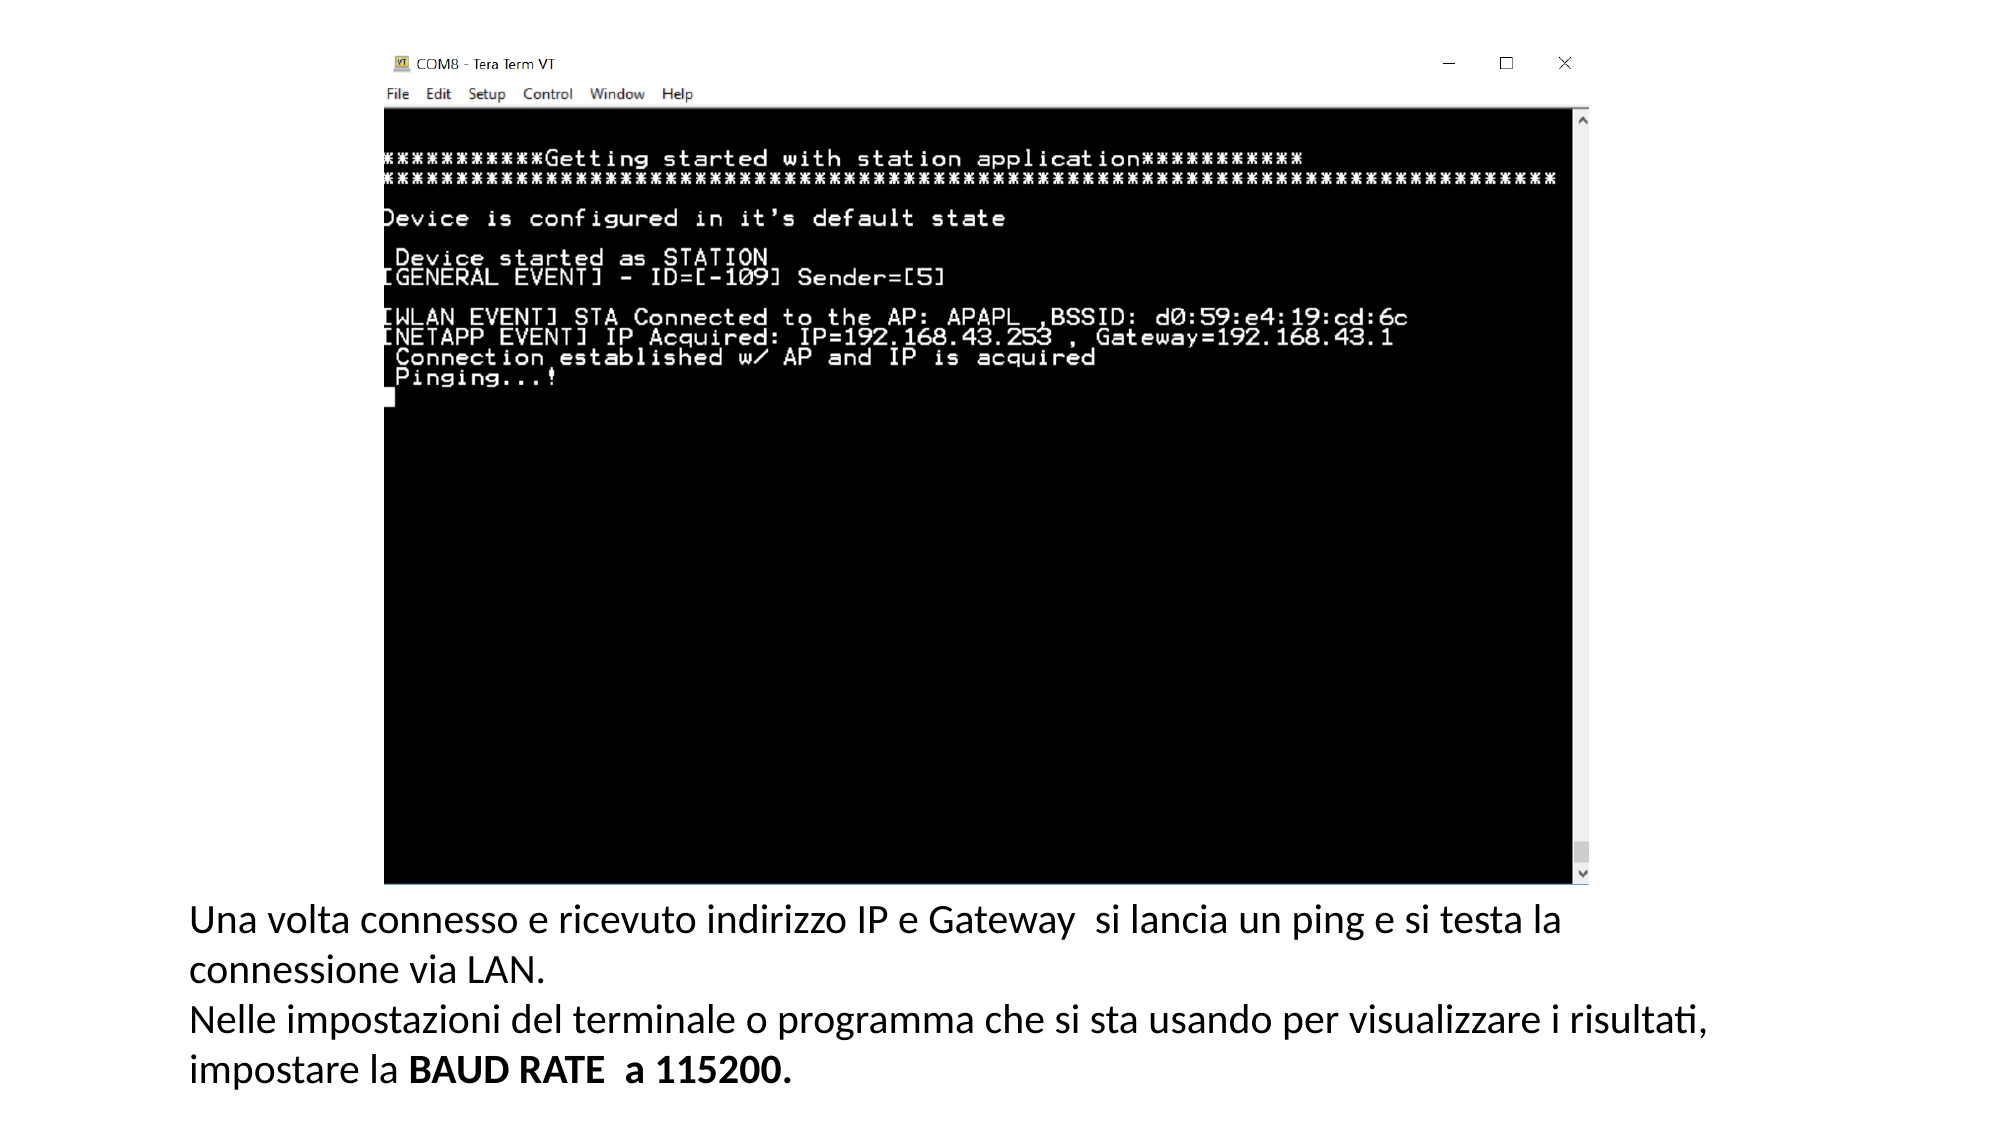

Una volta connesso e ricevuto indirizzo IP e Gateway si lancia un ping e si testa la connessione via LAN.
Nelle impostazioni del terminale o programma che si sta usando per visualizzare i risultati, impostare la BAUD RATE a 115200.